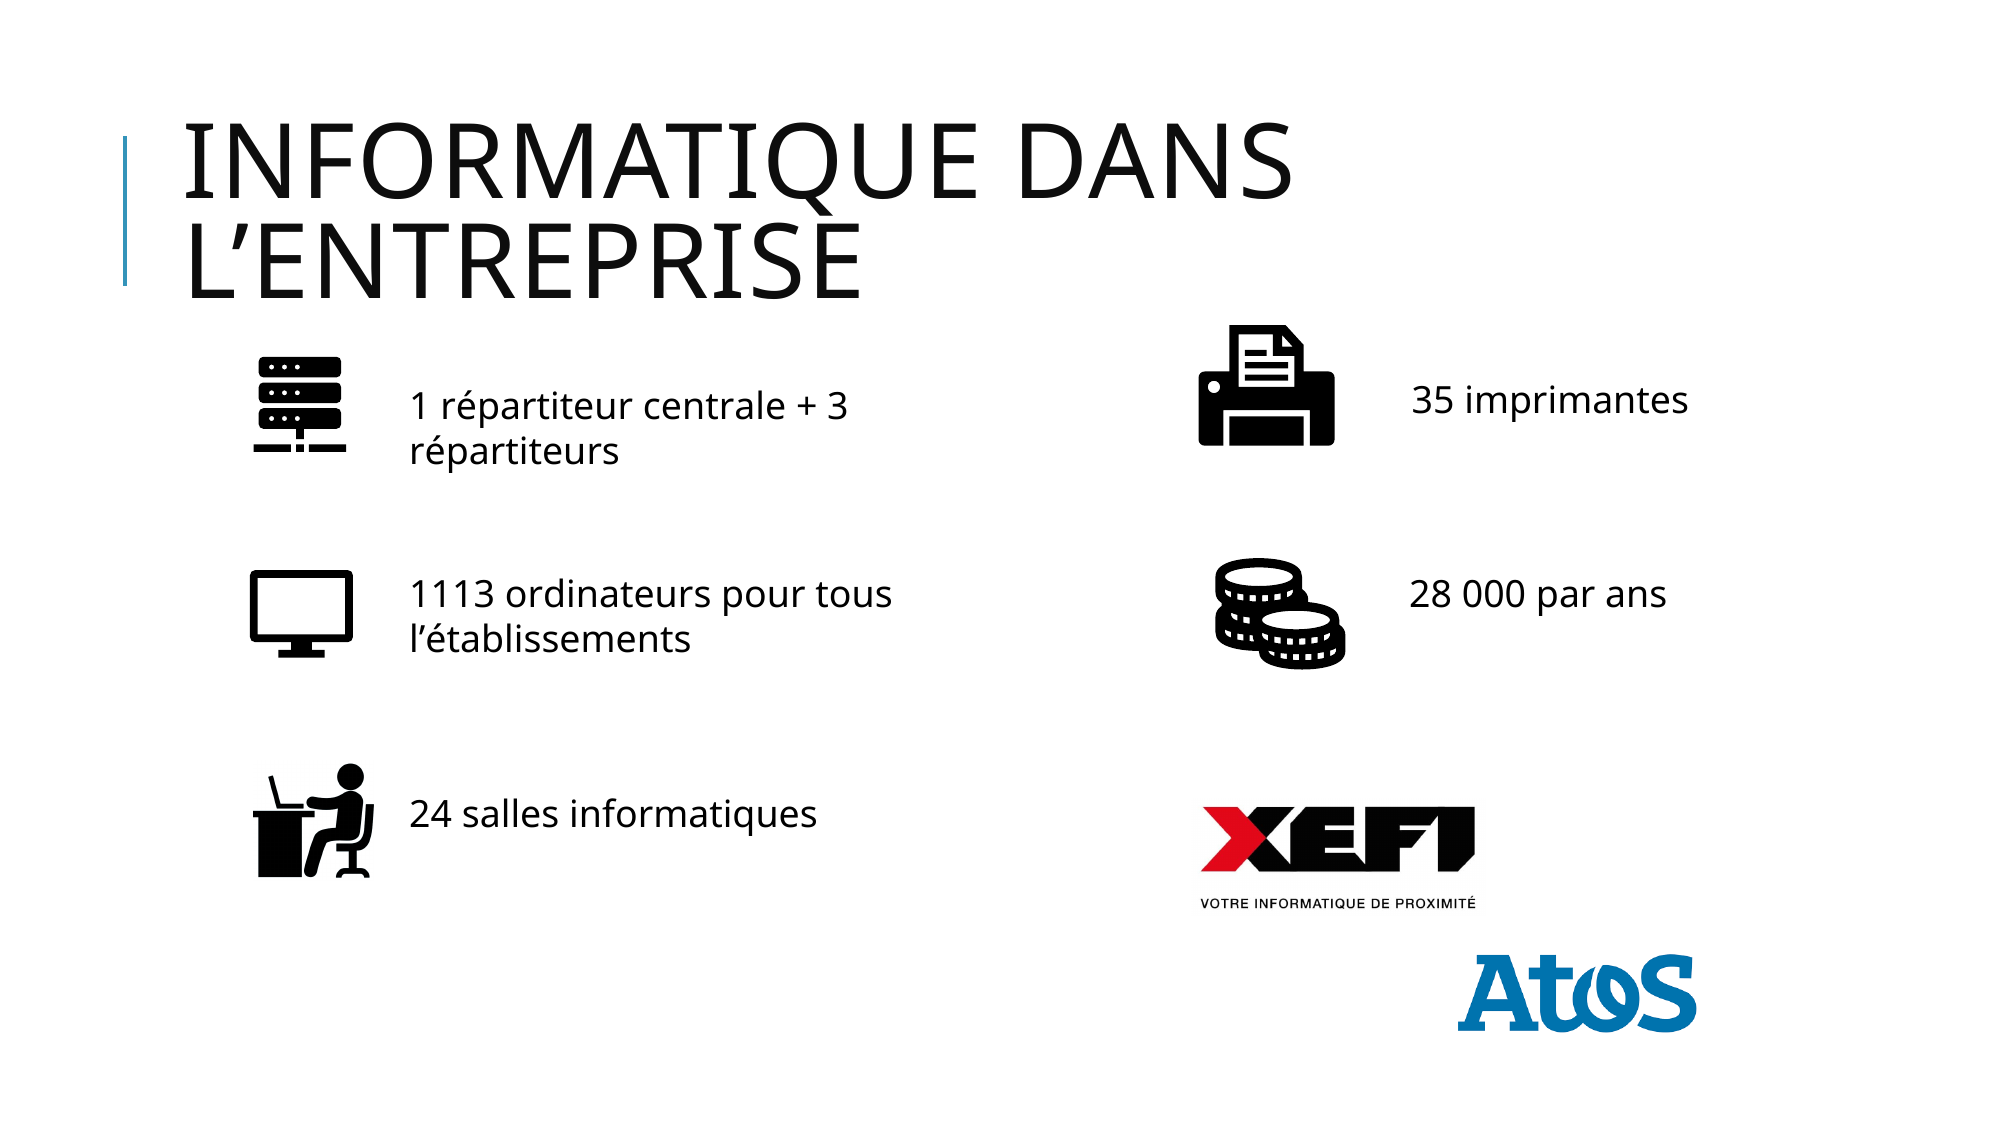

# Informatique dans L’entreprise
35 imprimantes
1 répartiteur centrale + 3 répartiteurs
1113 ordinateurs pour tous l’établissements
28 000 par ans
24 salles informatiques